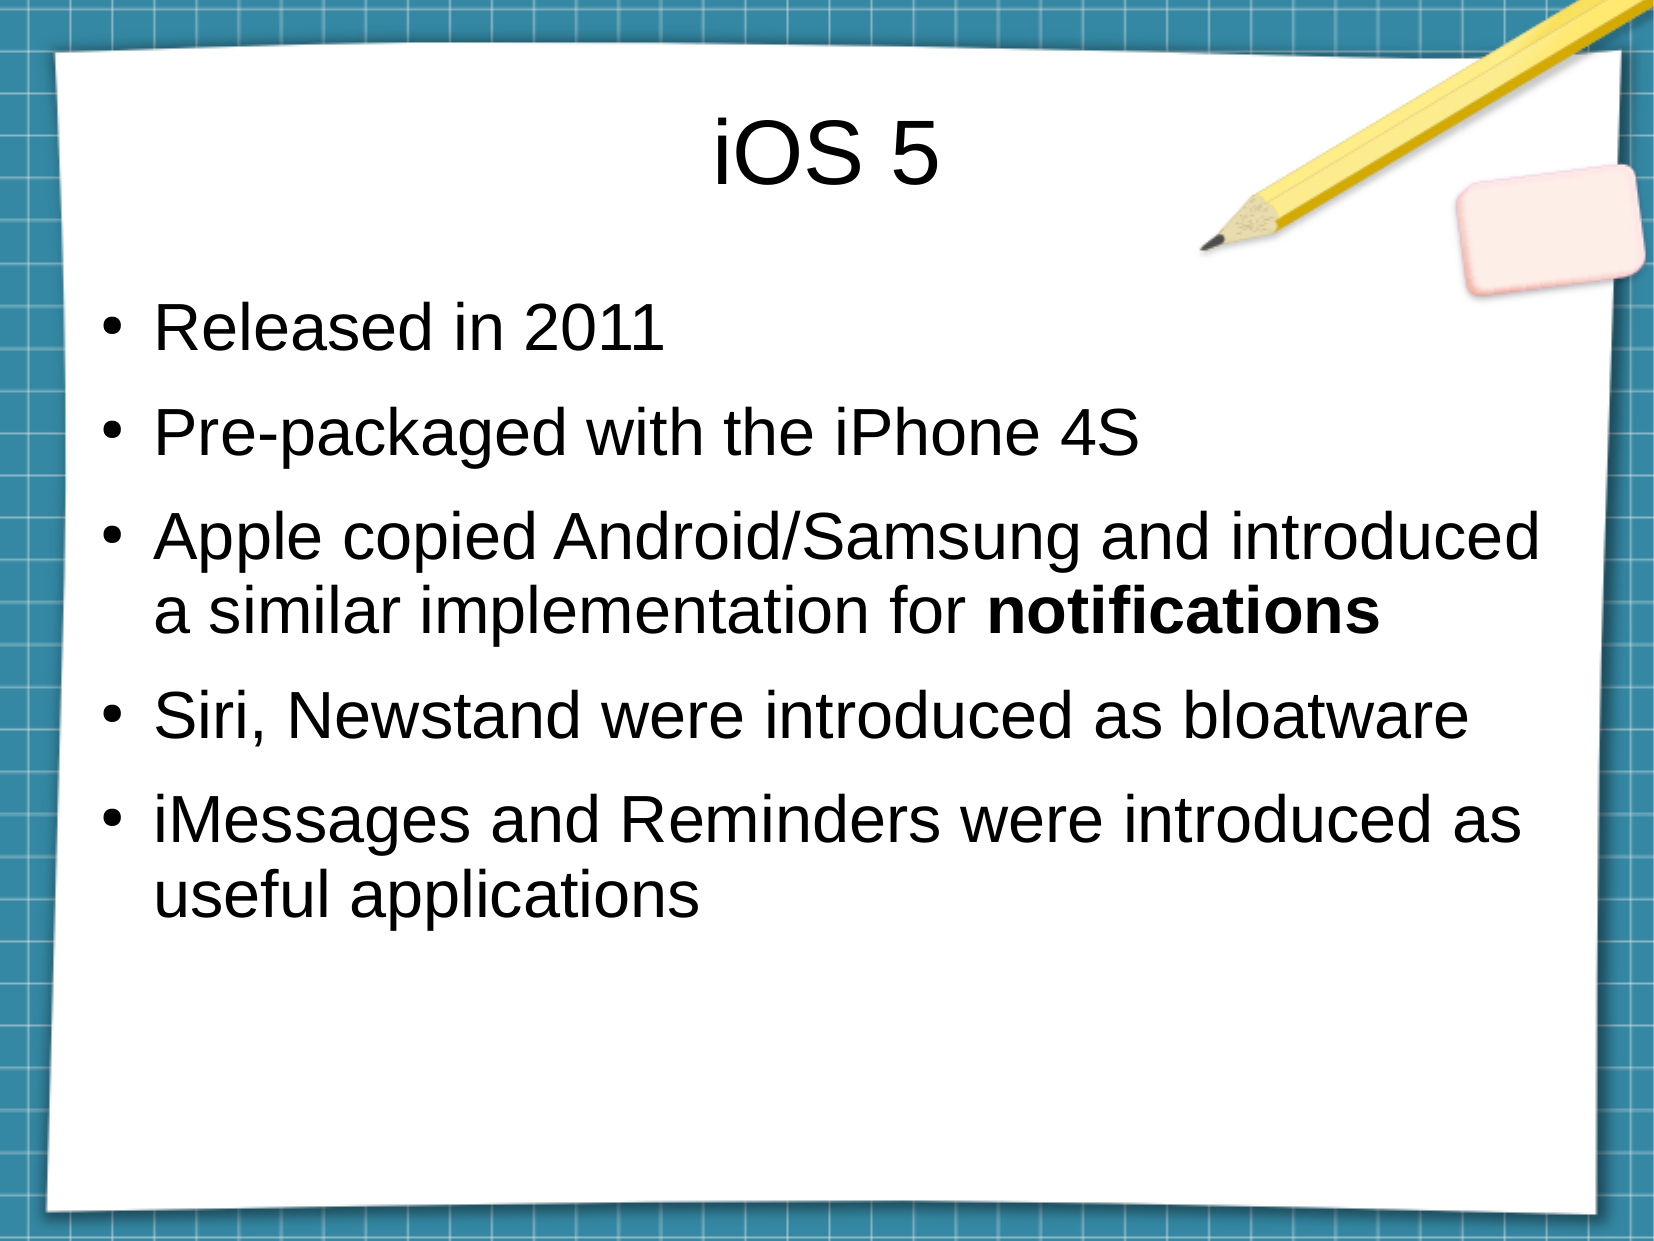

# iOS 5
Released in 2011
Pre-packaged with the iPhone 4S
Apple copied Android/Samsung and introduced a similar implementation for notifications
Siri, Newstand were introduced as bloatware
iMessages and Reminders were introduced as useful applications